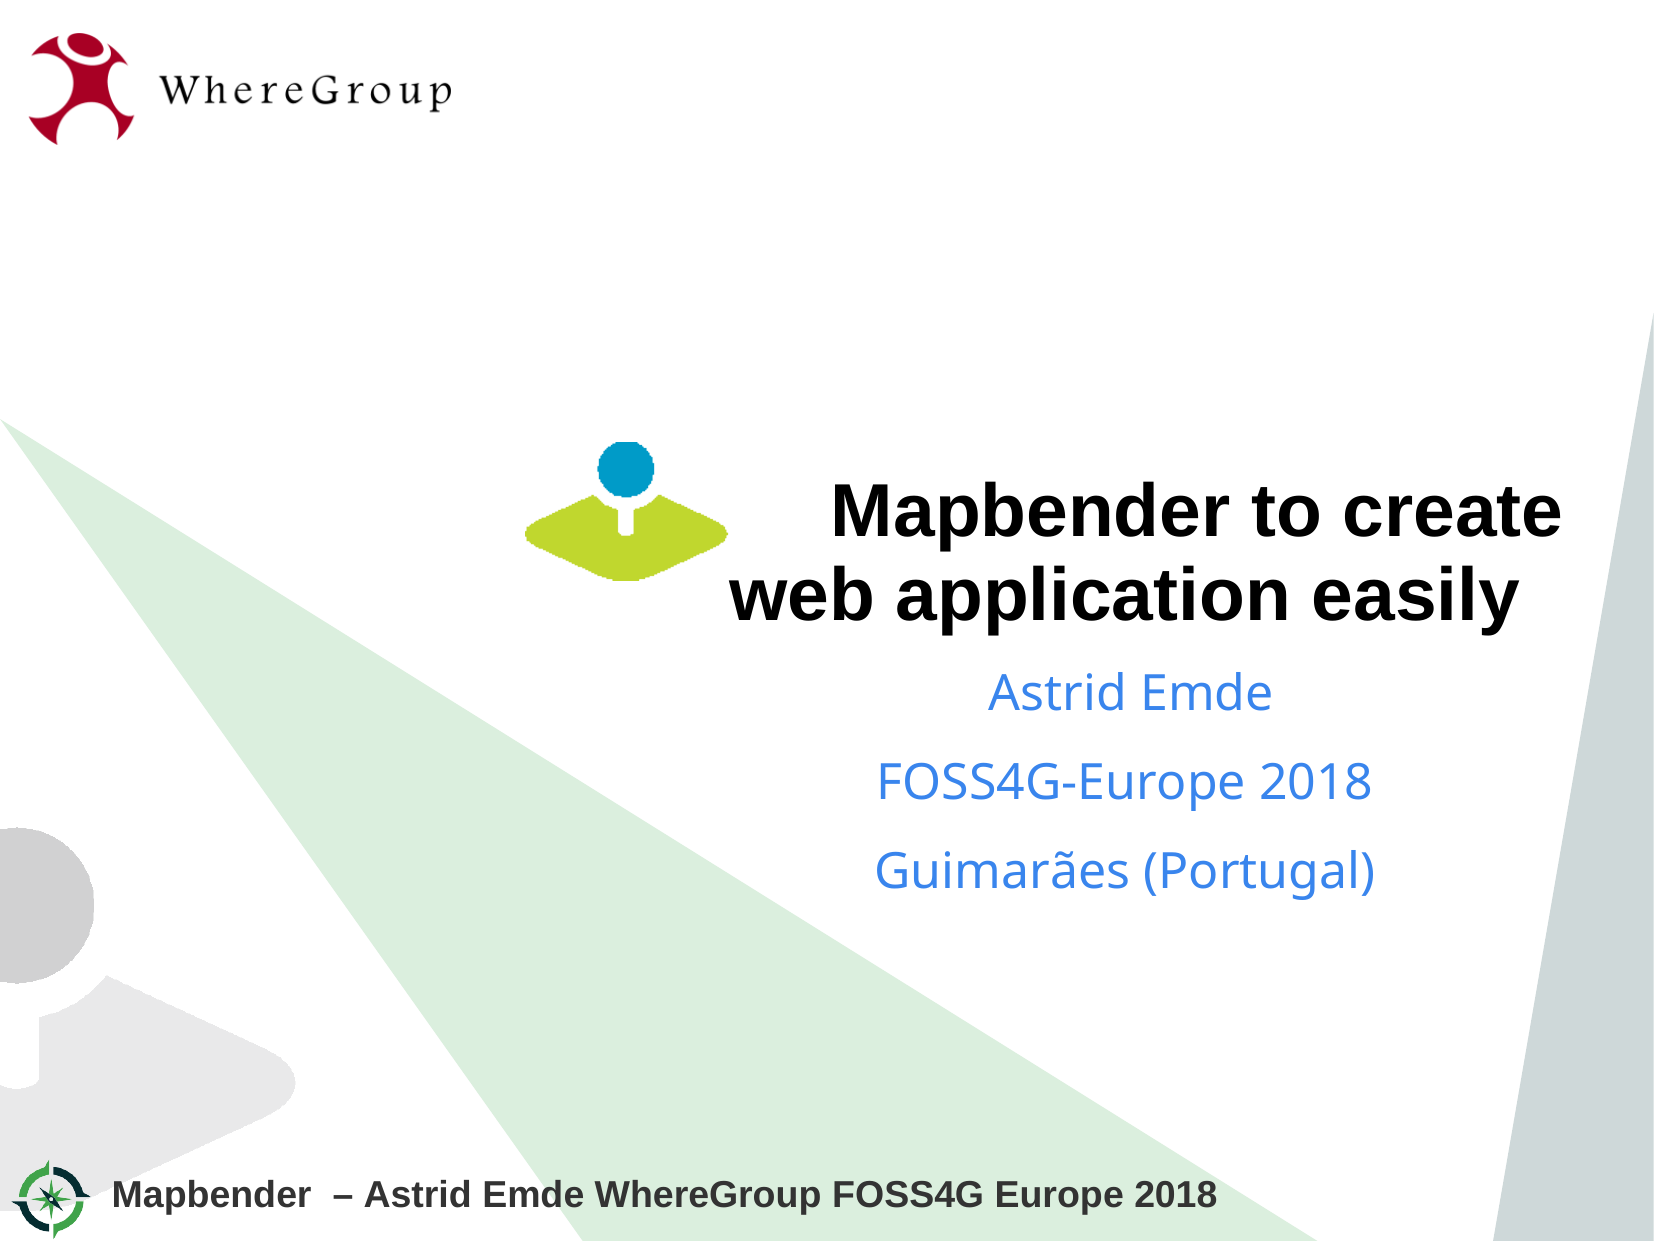

Mapbender to create web application easily
 Astrid Emde
FOSS4G-Europe 2018
Guimarães (Portugal)